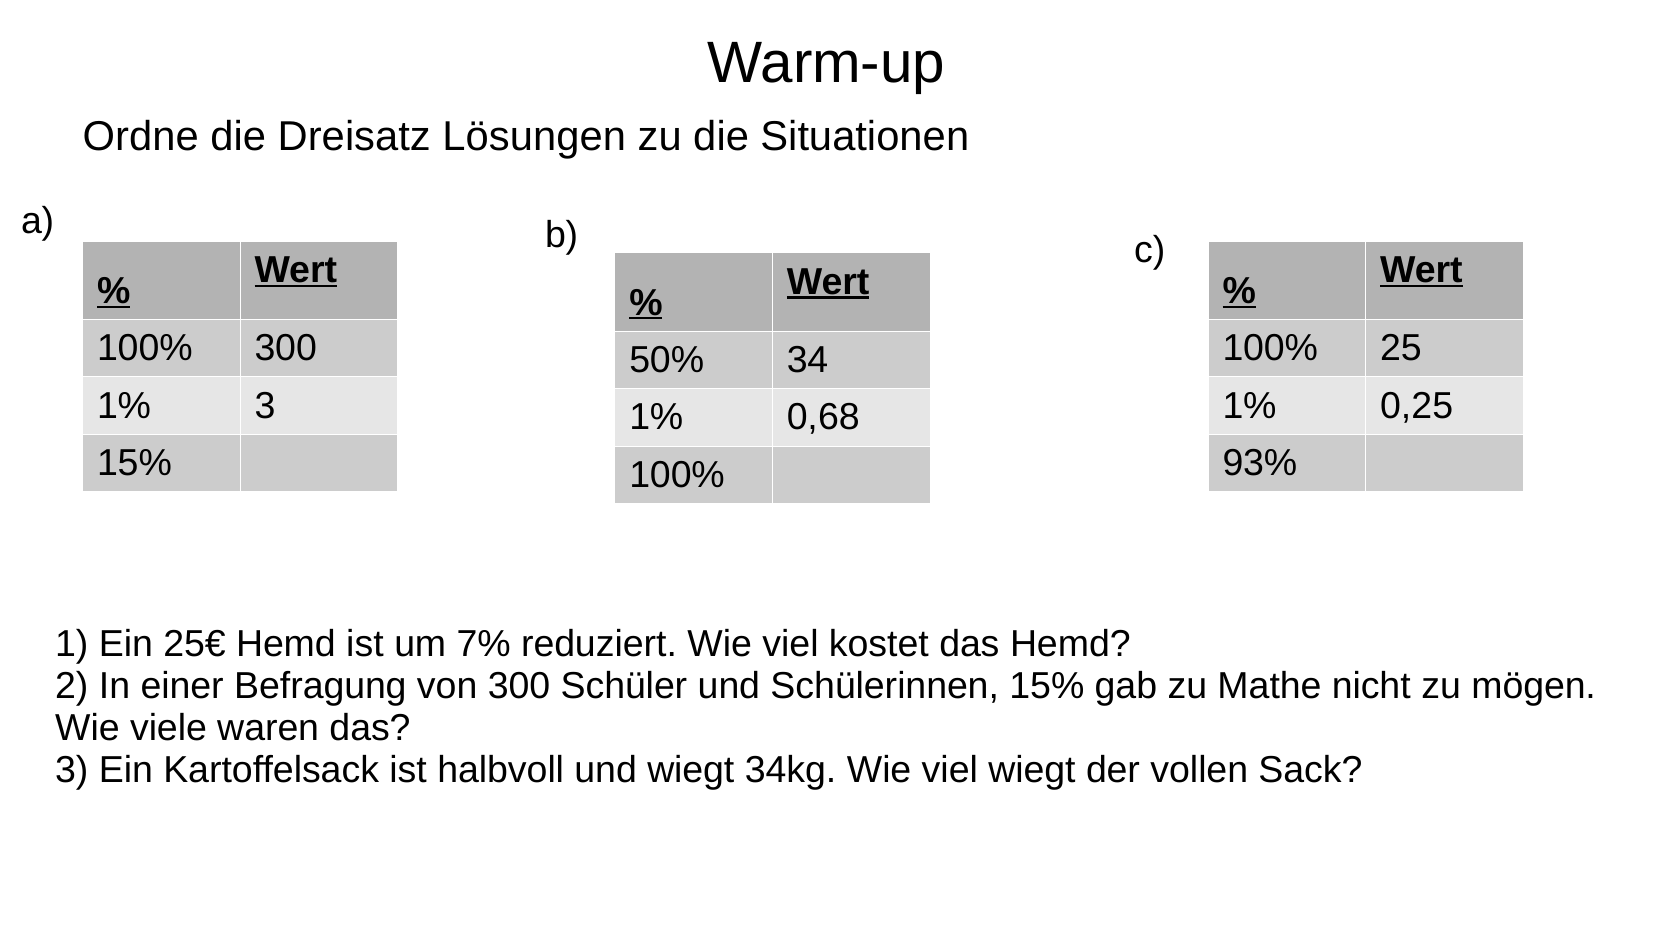

# Warm-up
Ordne die Dreisatz Lösungen zu die Situationen
a)
b)
c)
| % | Wert |
| --- | --- |
| 100% | 300 |
| 1% | 3 |
| 15% | |
| % | Wert |
| --- | --- |
| 100% | 25 |
| 1% | 0,25 |
| 93% | |
| % | Wert |
| --- | --- |
| 50% | 34 |
| 1% | 0,68 |
| 100% | |
1) Ein 25€ Hemd ist um 7% reduziert. Wie viel kostet das Hemd?
2) In einer Befragung von 300 Schüler und Schülerinnen, 15% gab zu Mathe nicht zu mögen. Wie viele waren das?
3) Ein Kartoffelsack ist halbvoll und wiegt 34kg. Wie viel wiegt der vollen Sack?